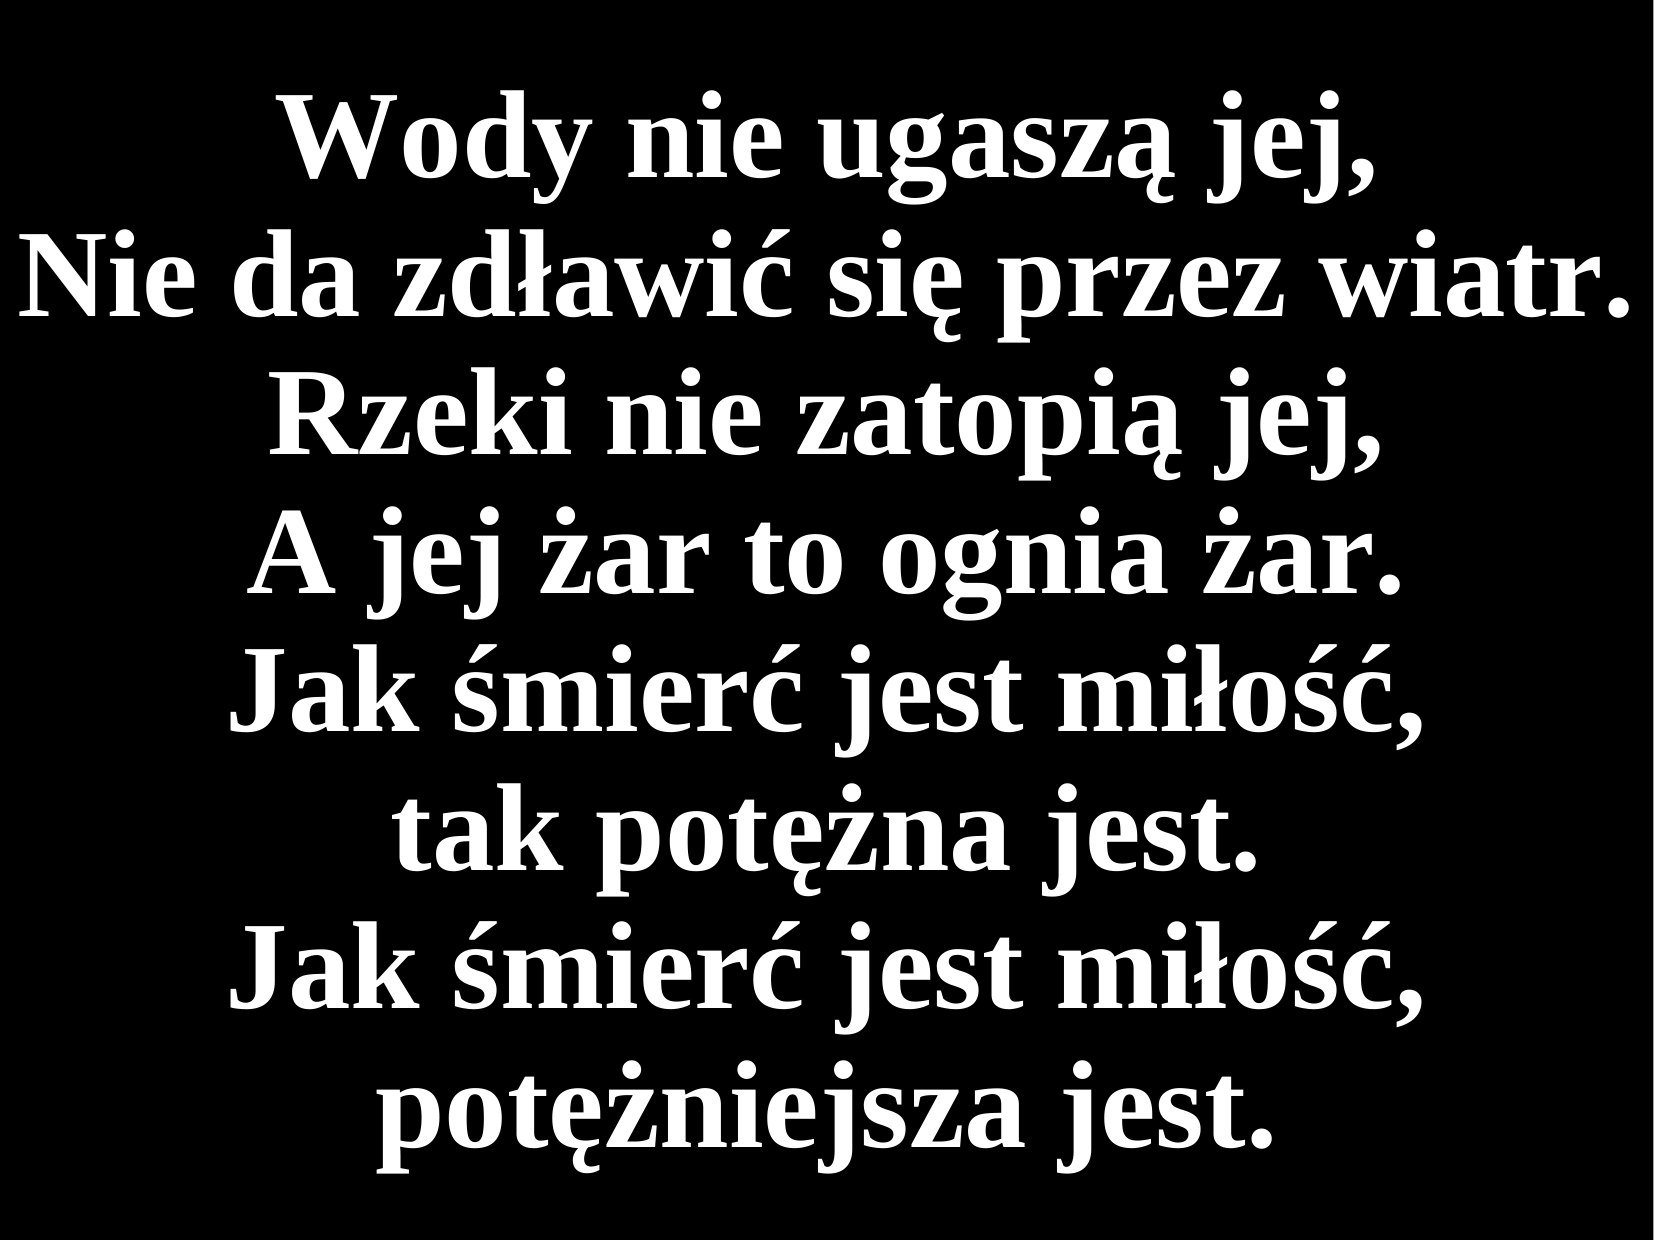

# Wody nie ugaszą jej, Nie da zdławić się przez wiatr. Rzeki nie zatopią jej, A jej żar to ognia żar. Jak śmierć jest miłość, tak potężna jest. Jak śmierć jest miłość, potężniejsza jest.